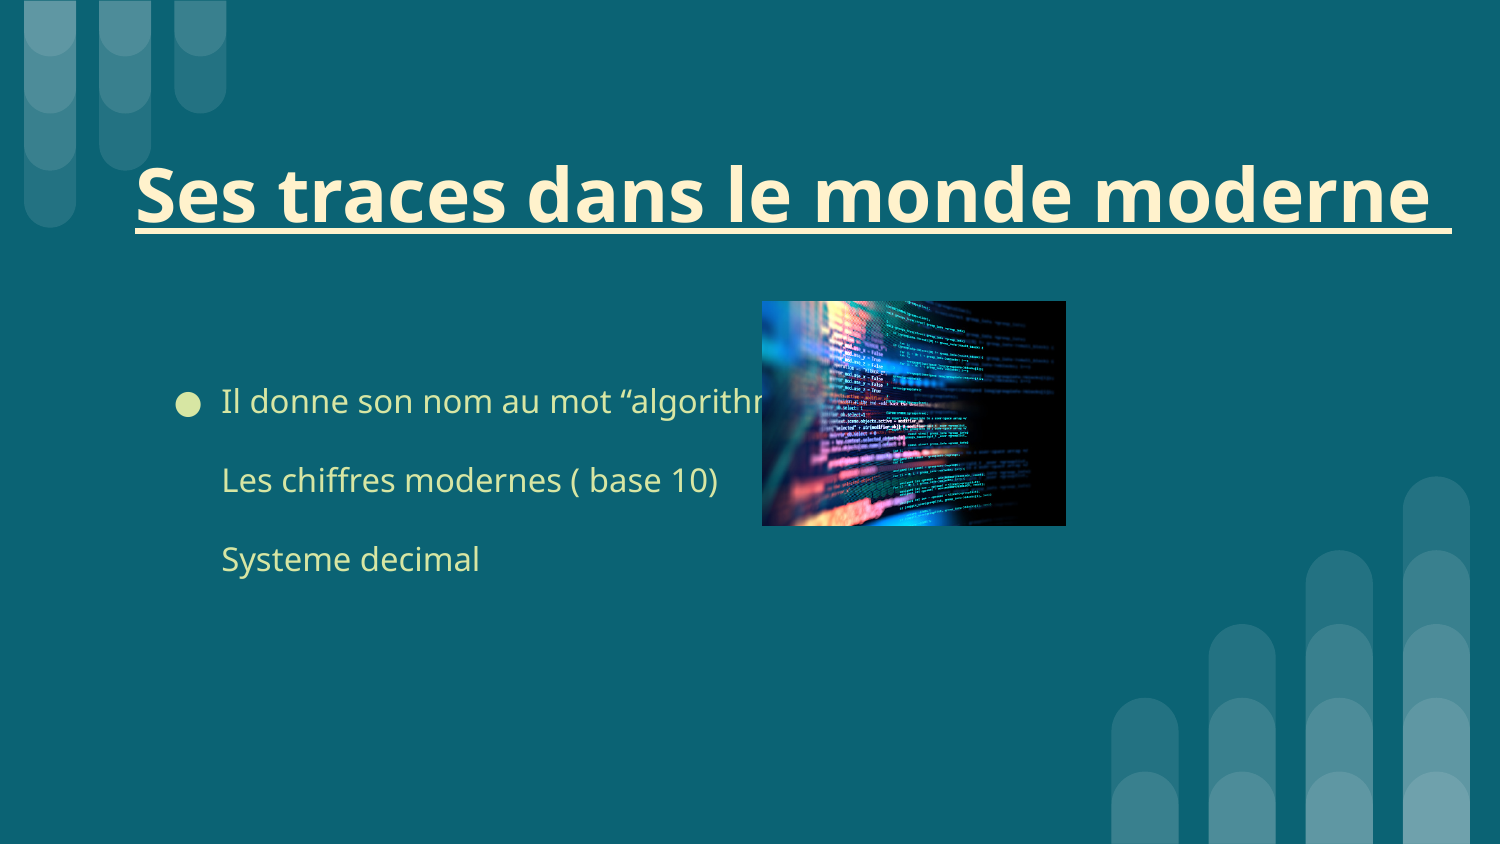

Ses traces dans le monde moderne
# Il donne son nom au mot “algorithme” Les chiffres modernes ( base 10) Systeme decimal